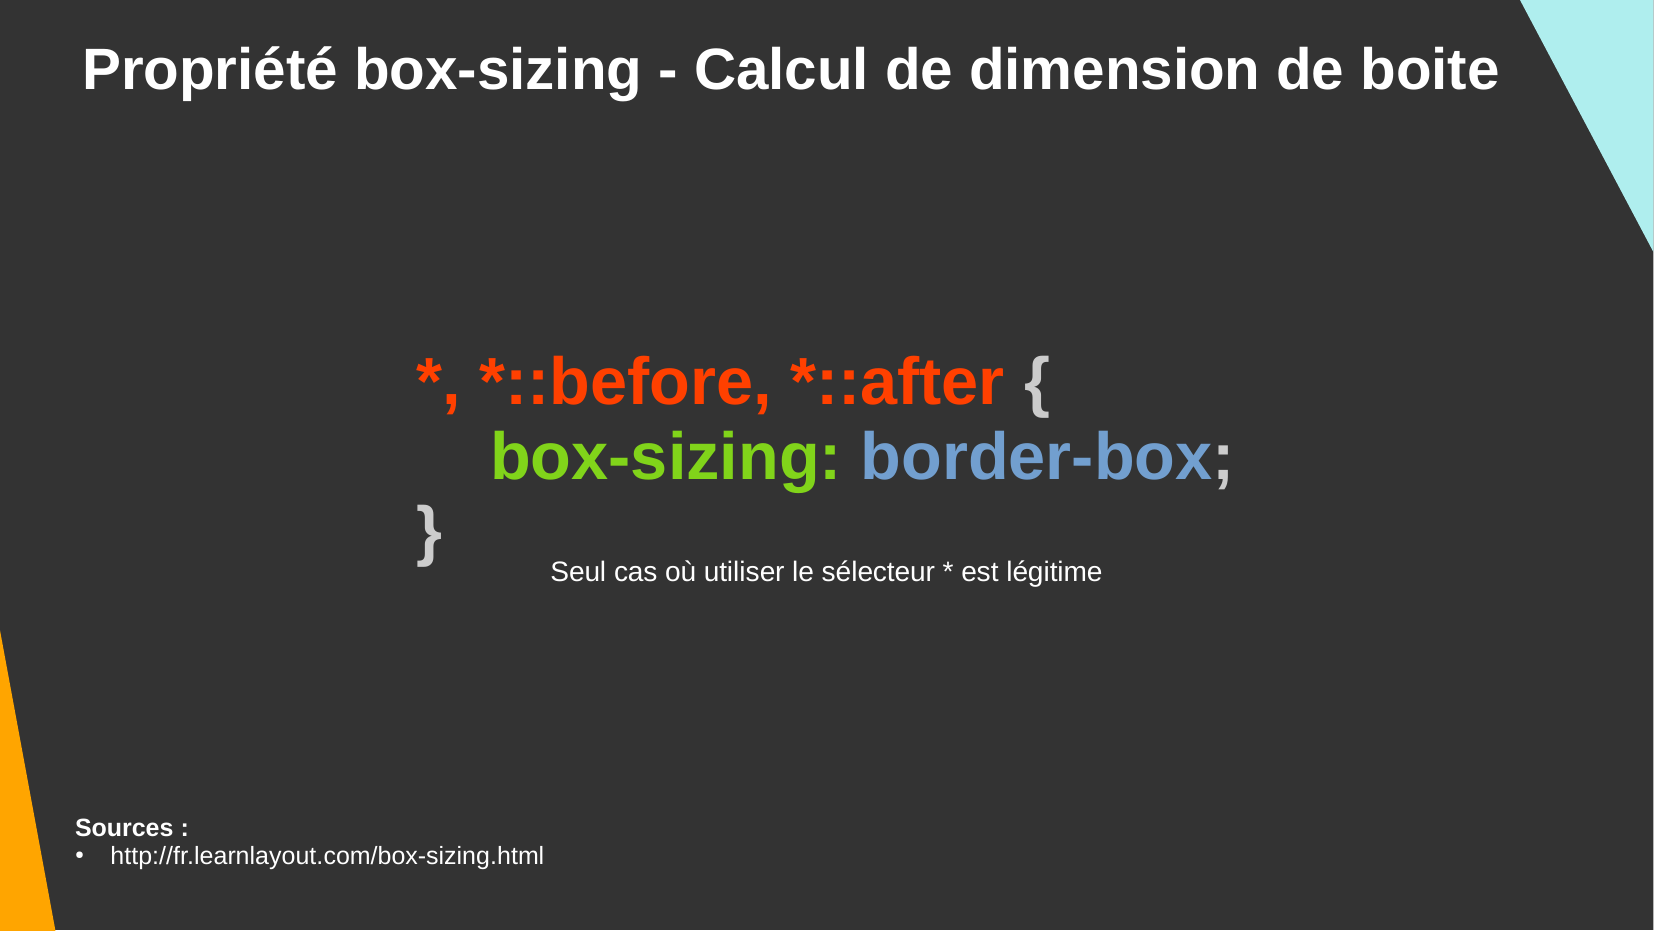

# Propriété box-sizing - Calcul de dimension de boite
*, *::before, *::after {
 box-sizing: border-box;
}
Seul cas où utiliser le sélecteur * est légitime
Sources :
http://fr.learnlayout.com/box-sizing.html